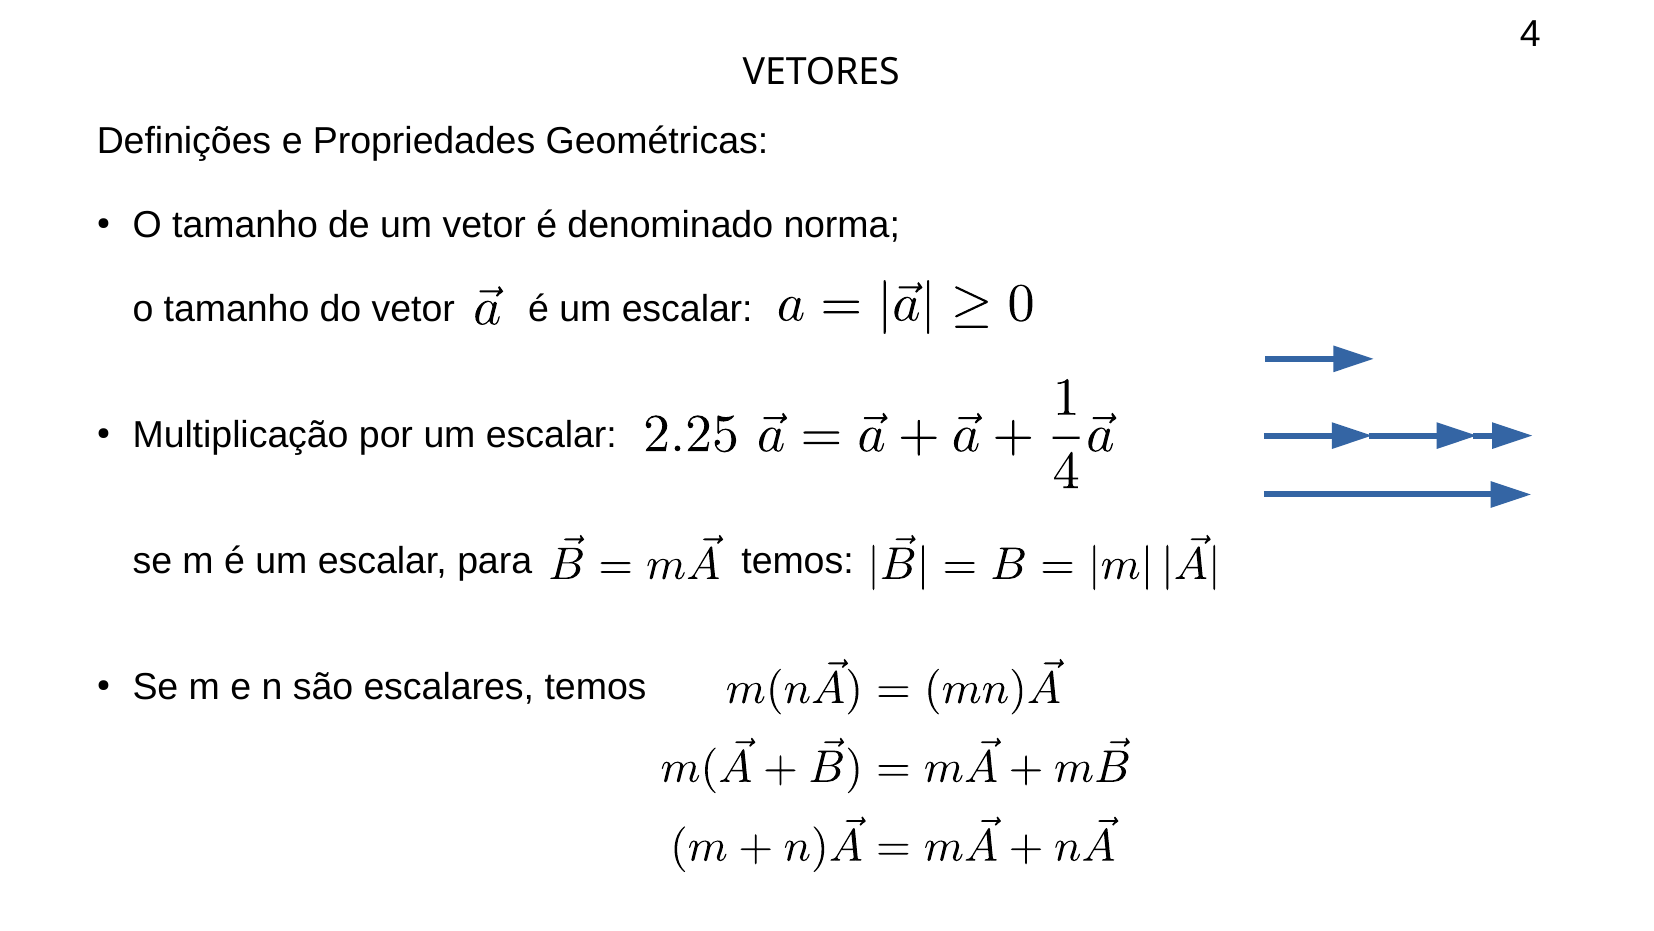

VETORES
Definições e Propriedades Geométricas:
O tamanho de um vetor é denominado norma;
o tamanho do vetor é um escalar:
Multiplicação por um escalar:
se m é um escalar, para temos:
Se m e n são escalares, temos